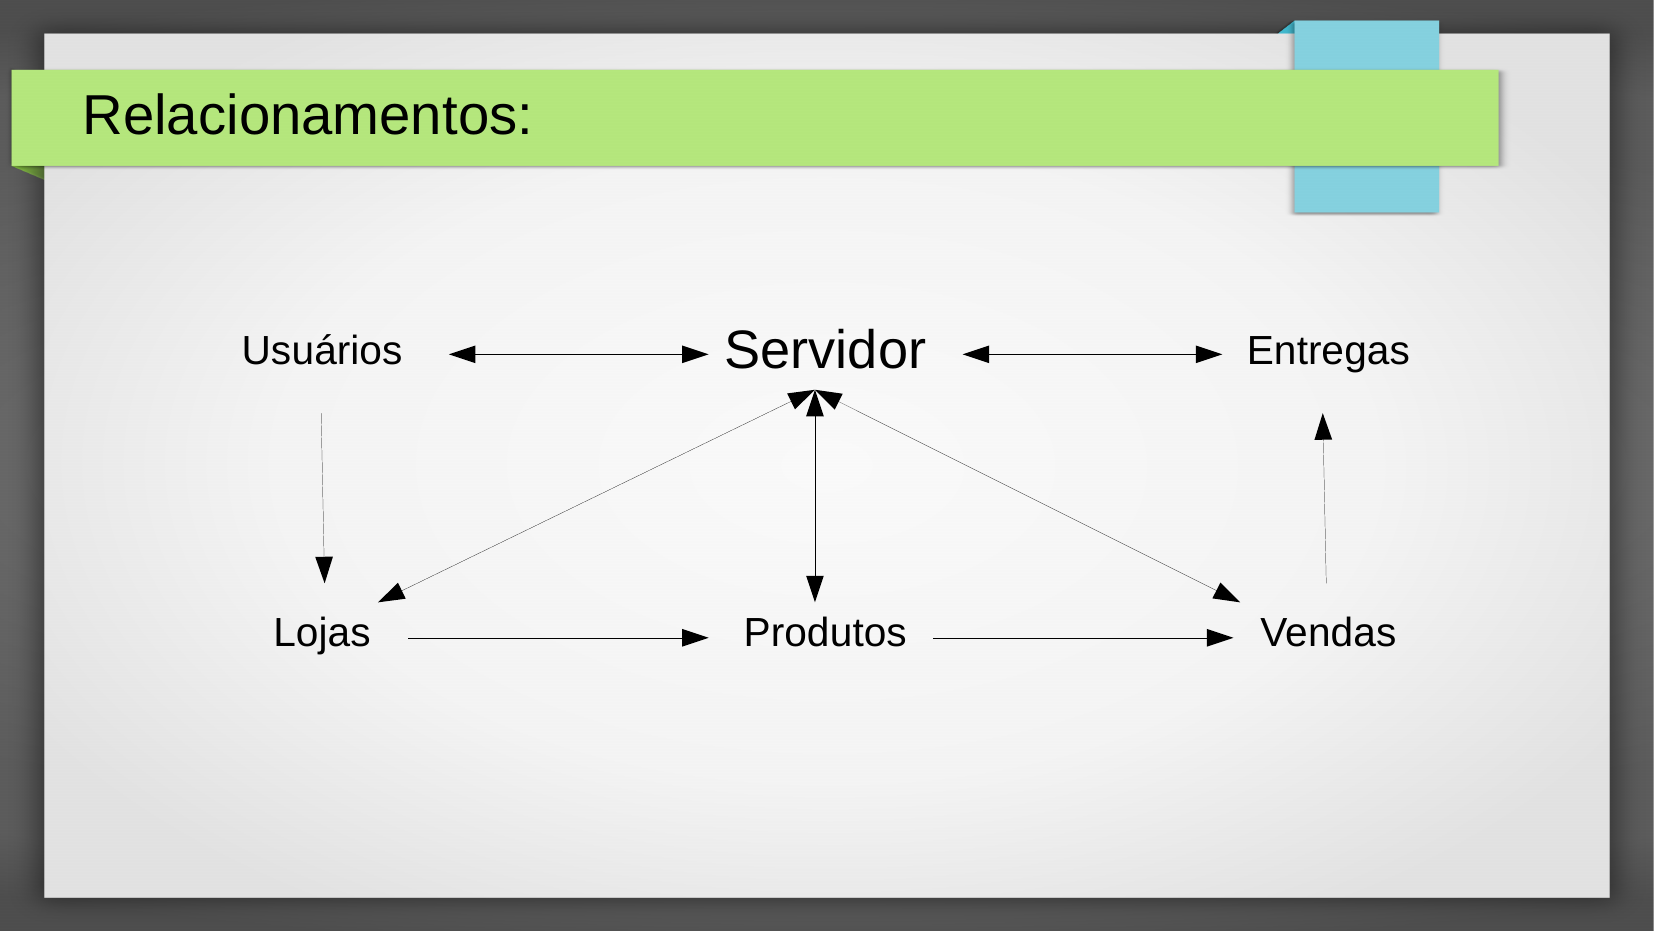

# Relacionamentos:
Usuários
Servidor
Entregas
Lojas
Produtos
Vendas